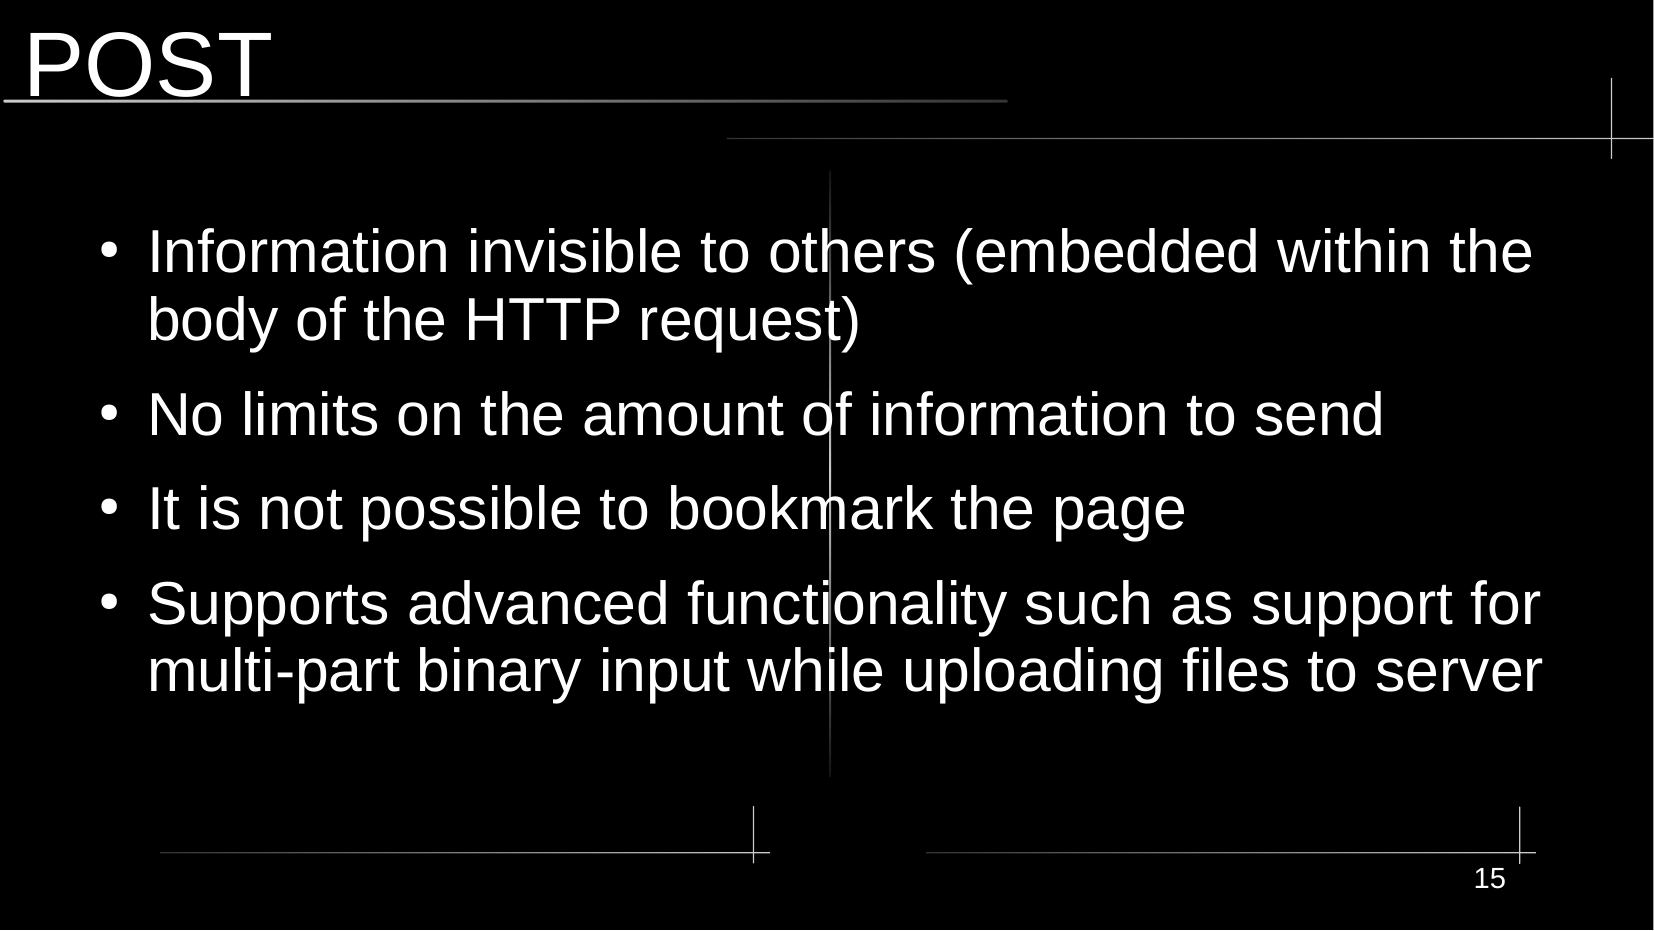

# POST
Information invisible to others (embedded within the body of the HTTP request)
No limits on the amount of information to send
It is not possible to bookmark the page
Supports advanced functionality such as support for multi-part binary input while uploading files to server
15